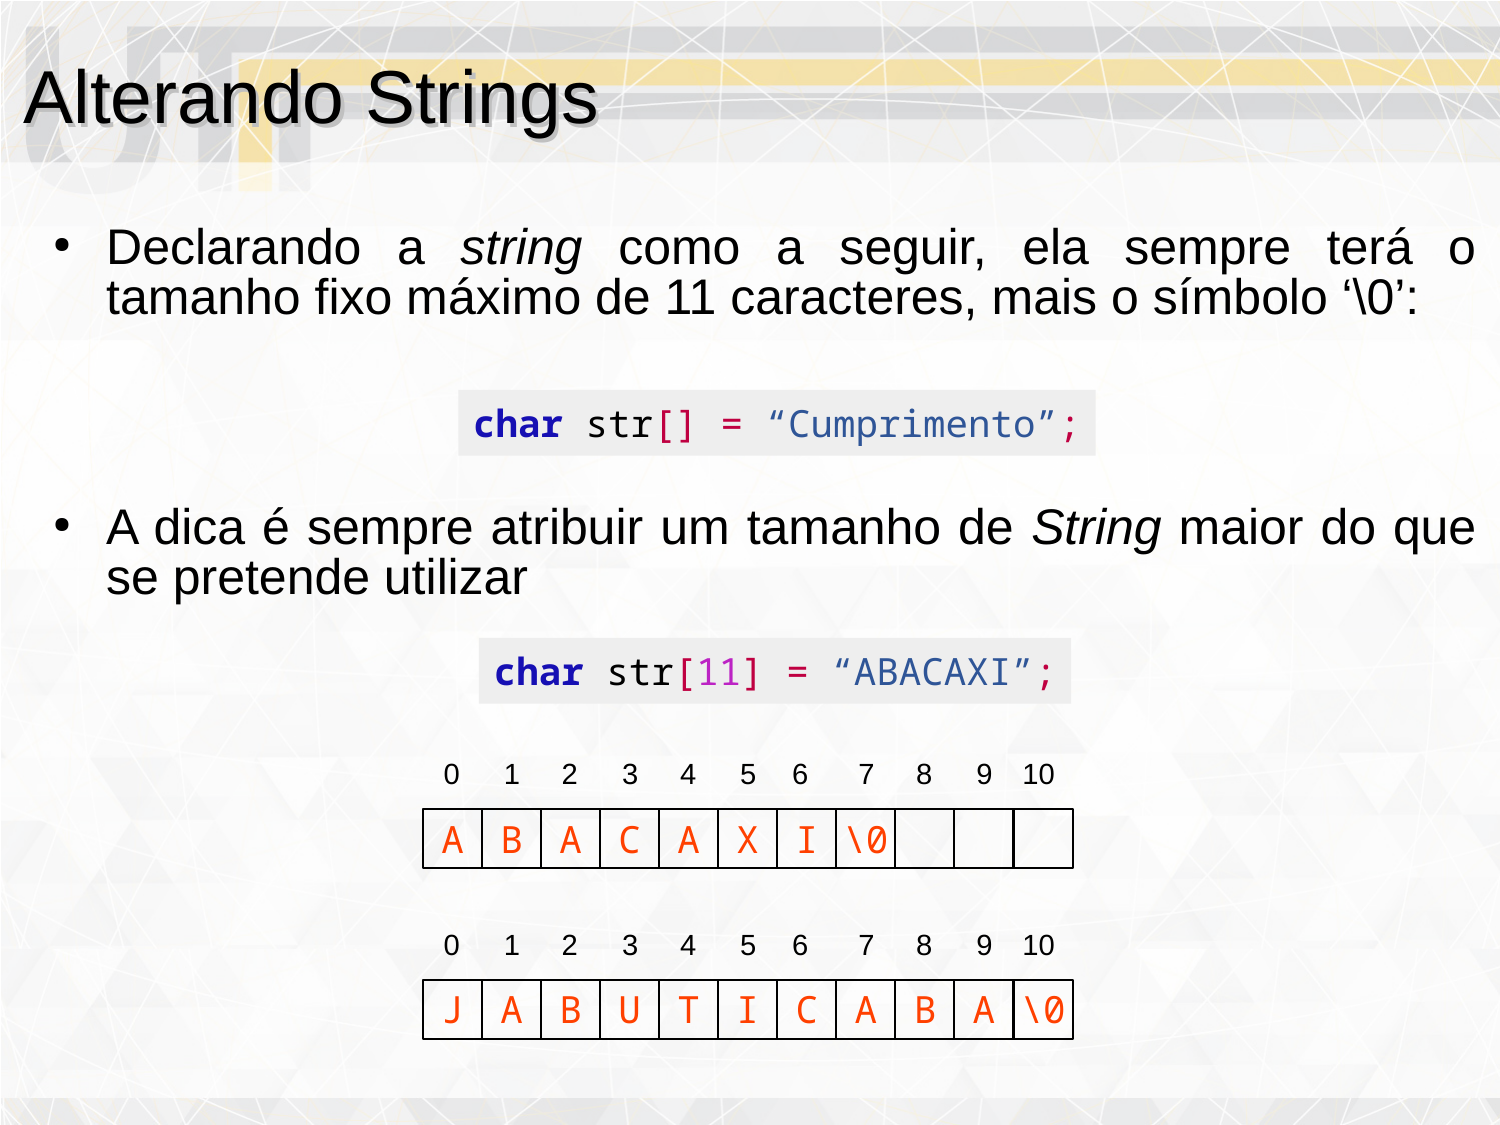

# Alterando Strings
Declarando a string como a seguir, ela sempre terá o tamanho fixo máximo de 11 caracteres, mais o símbolo ‘\0’:
A dica é sempre atribuir um tamanho de String maior do que se pretende utilizar
char str[] = “Cumprimento”;
char str[11] = “ABACAXI”;
0
1
2
3
4
5
6
7
8
9
10
A
B
A
C
A
X
I
\0
0
1
2
3
4
5
6
7
8
9
10
J
A
B
U
T
I
C
A
B
A
\0